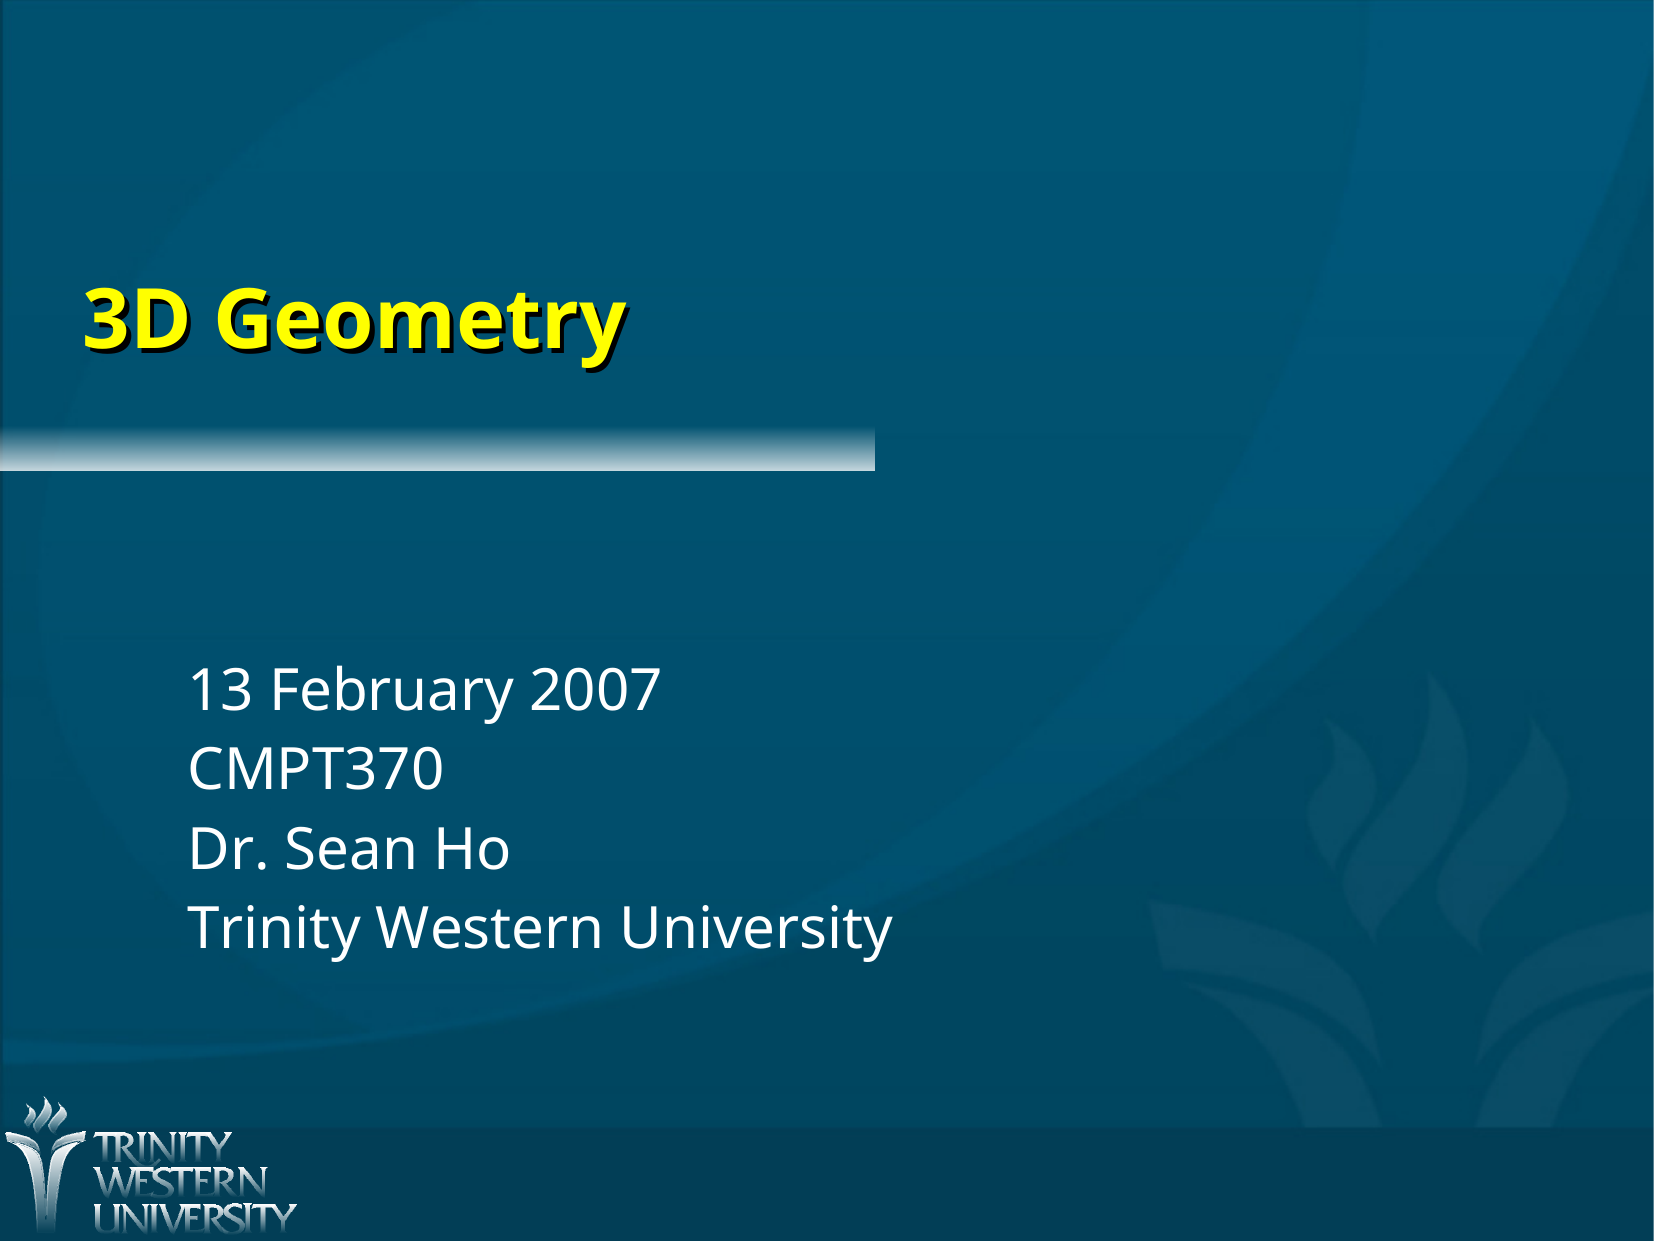

# 3D Geometry
13 February 2007
CMPT370
Dr. Sean Ho
Trinity Western University